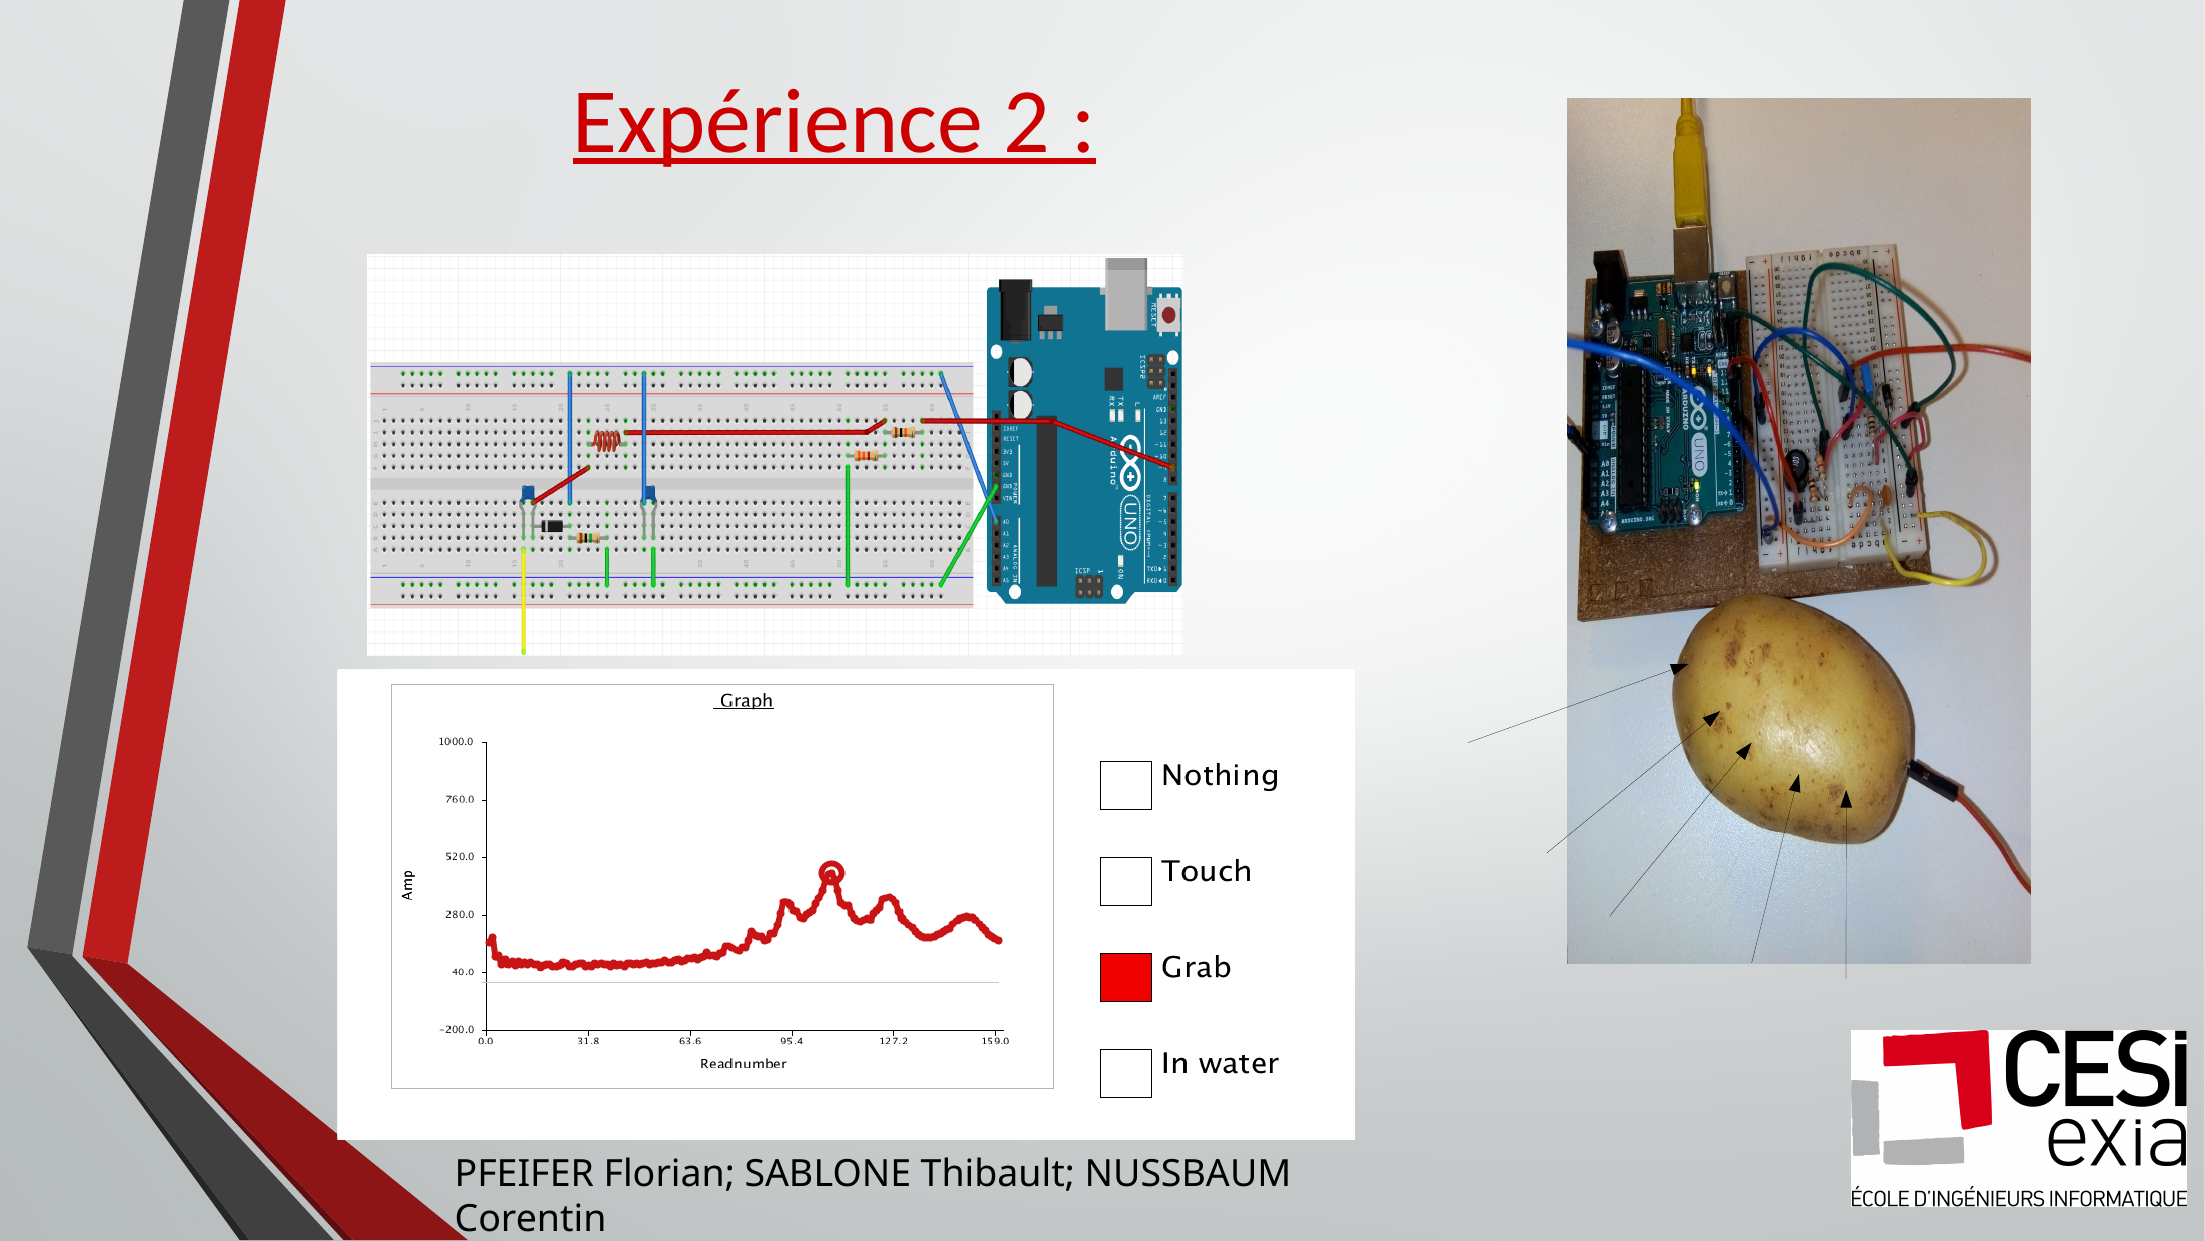

# Expérience 2 :
PFEIFER Florian; SABLONE Thibault; NUSSBAUM Corentin